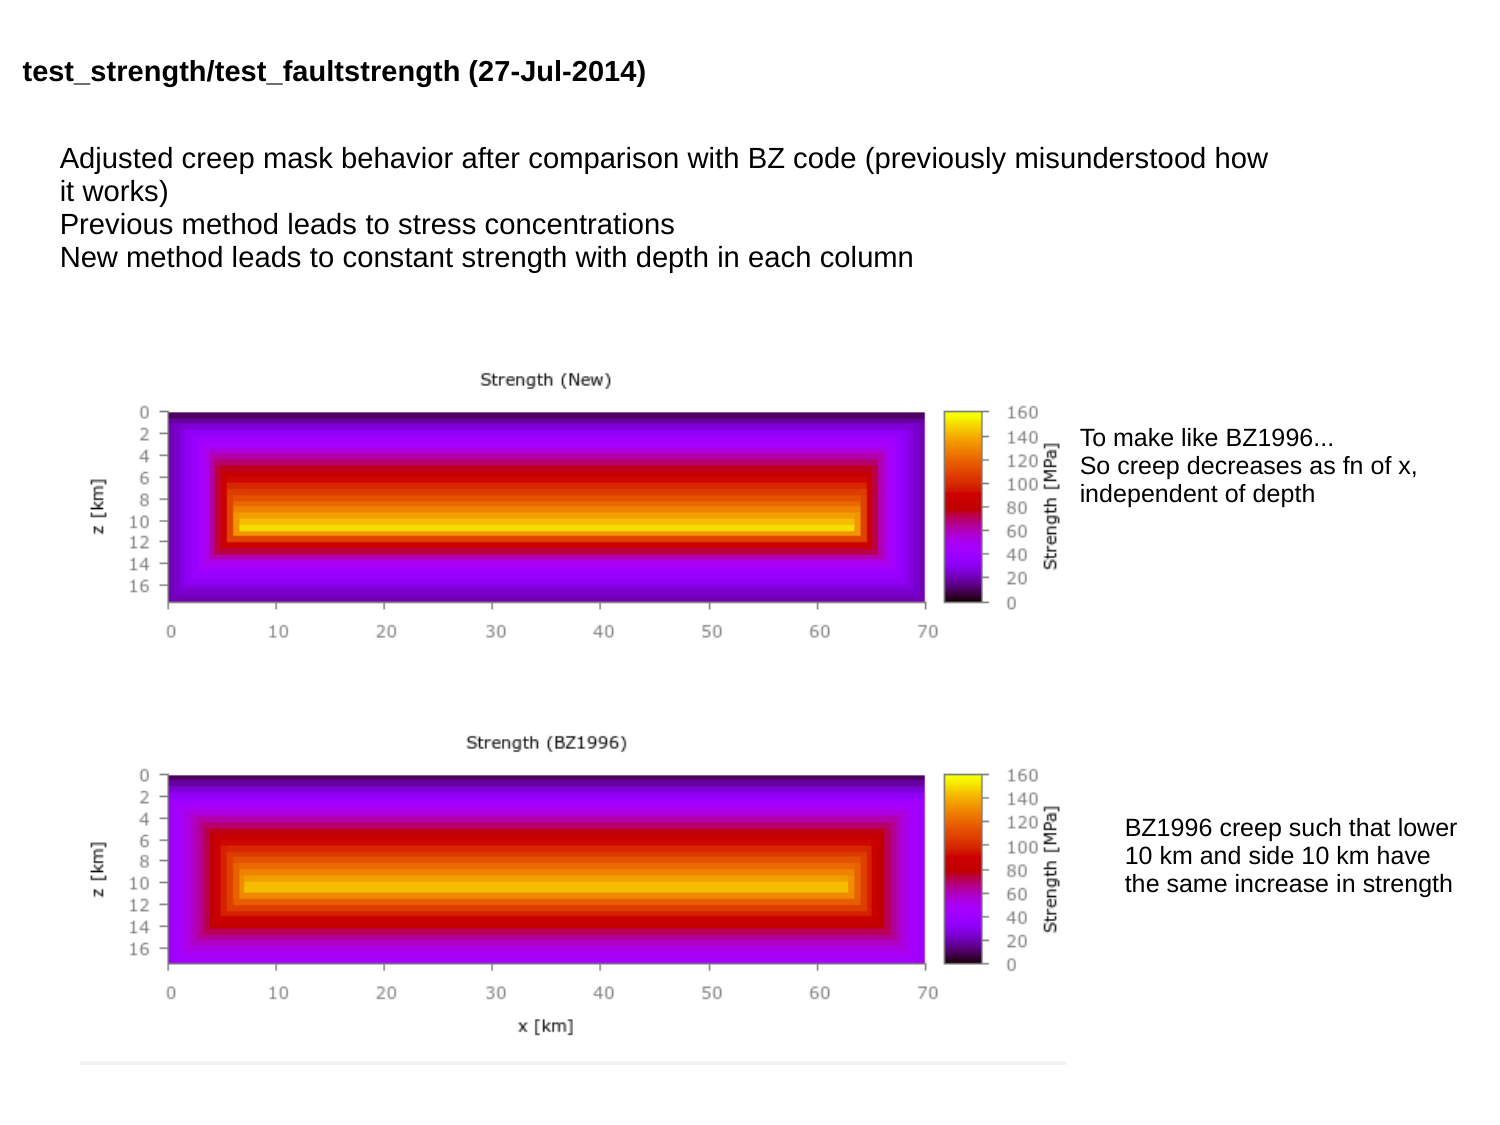

# test_strength/test_faultstrength (27-Jul-2014)
Adjusted creep mask behavior after comparison with BZ code (previously misunderstood how it works)
Previous method leads to stress concentrations
New method leads to constant strength with depth in each column
To make like BZ1996...
So creep decreases as fn of x, independent of depth
BZ1996 creep such that lower 10 km and side 10 km have the same increase in strength